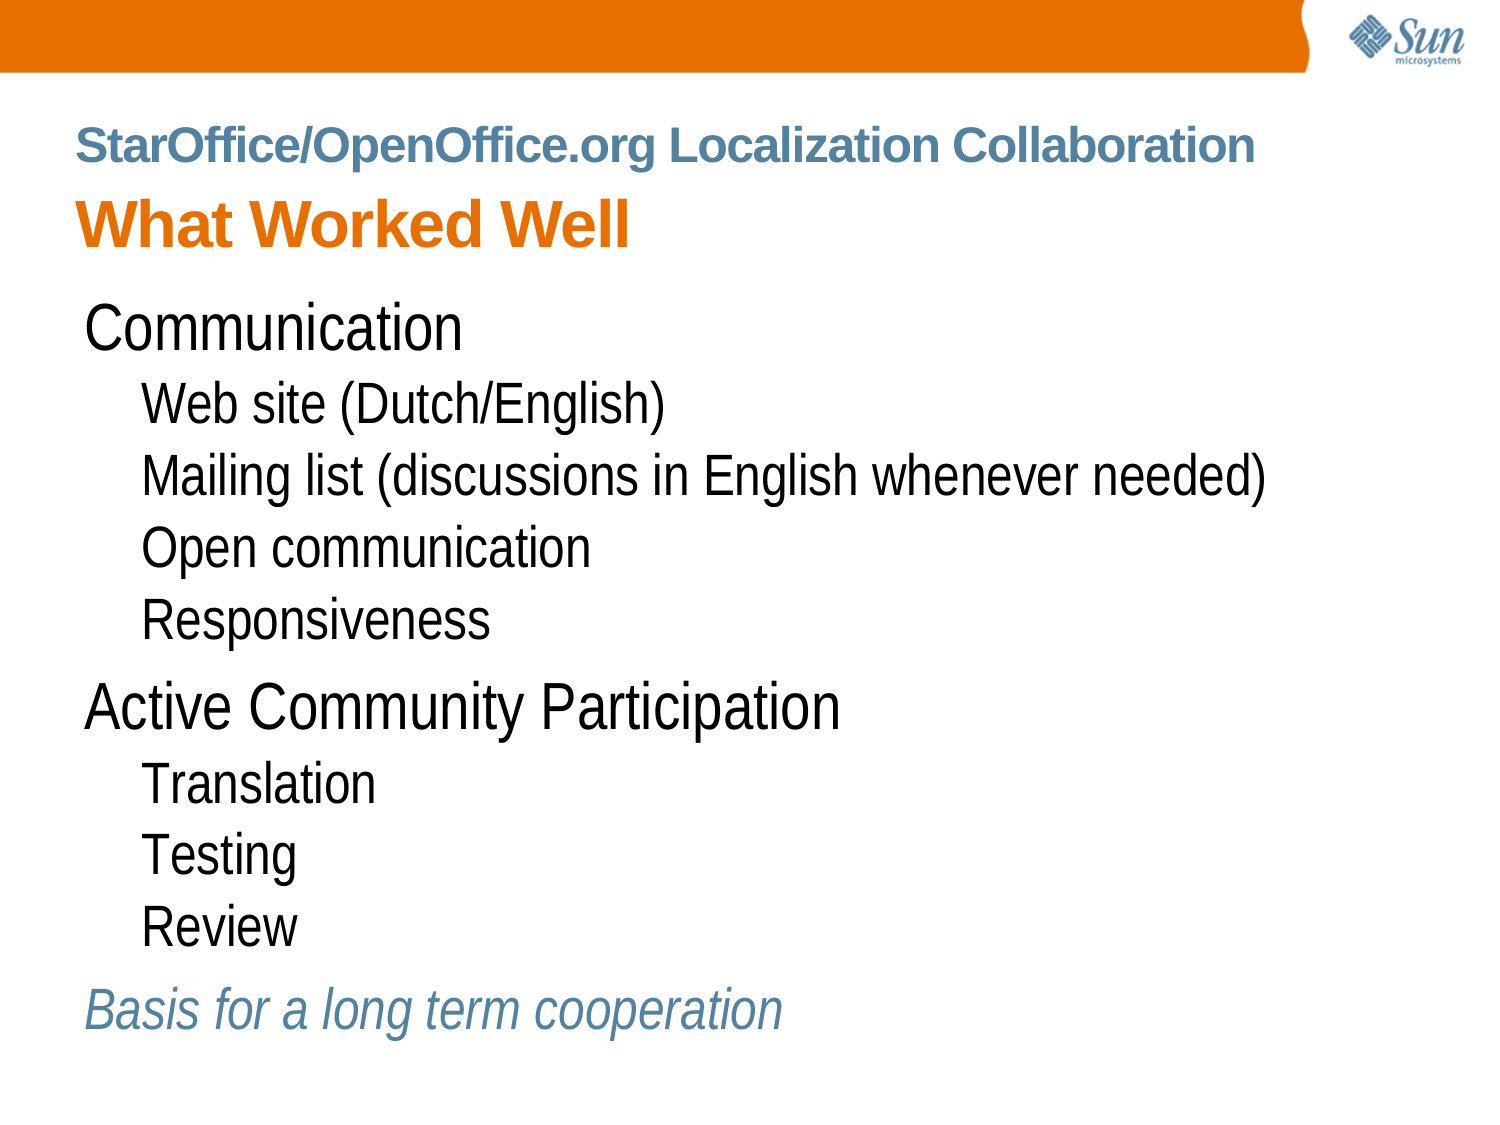

# StarOffice/OpenOffice.org Localization Collaboration What Worked Well
Communication
Web site (Dutch/English)
Mailing list (discussions in English whenever needed)
Open communication
Responsiveness
Active Community Participation
Translation
Testing
Review
Basis for a long term cooperation